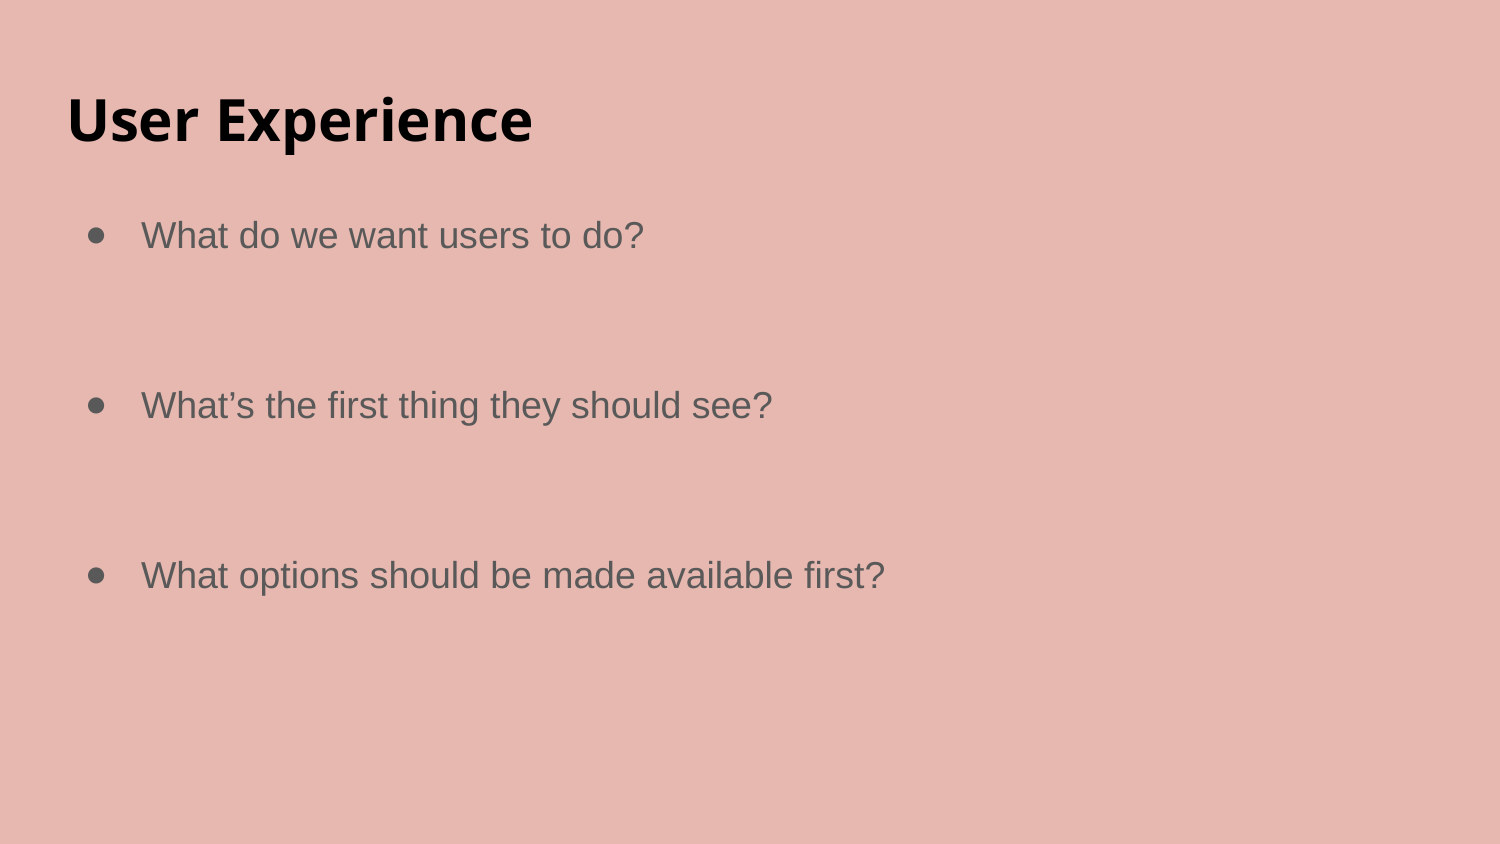

# User Experience
What do we want users to do?
What’s the first thing they should see?
What options should be made available first?